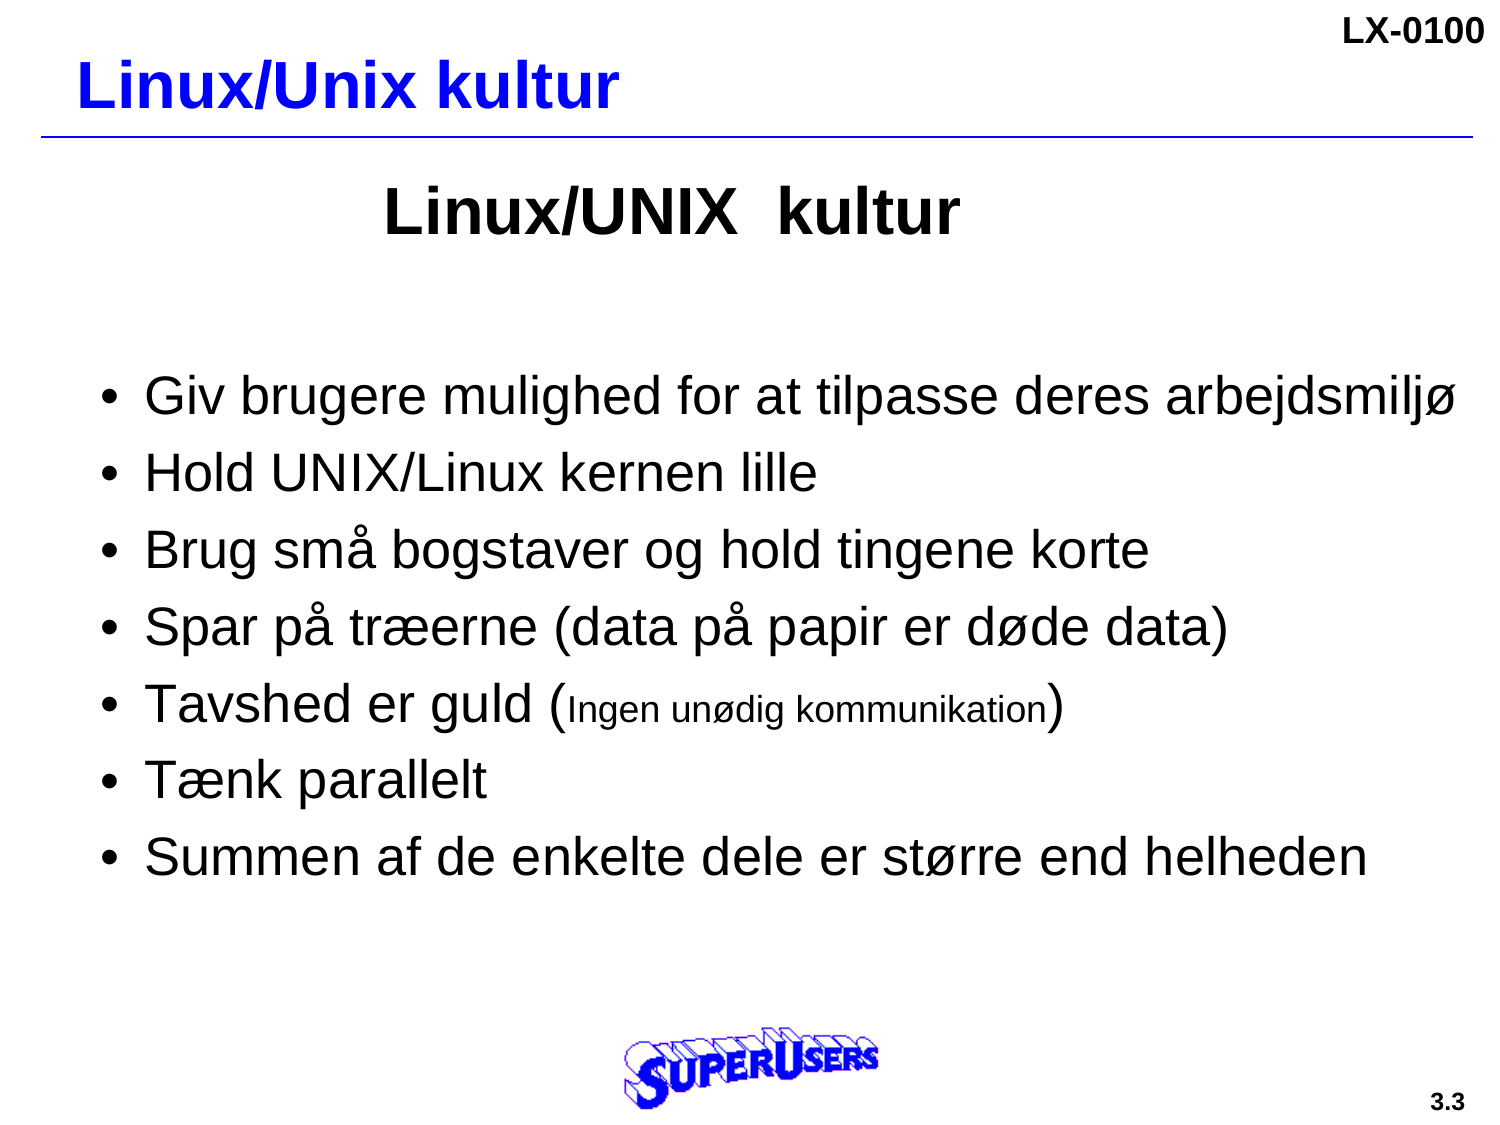

# Linux/Unix kultur
Giv brugere mulighed for at tilpasse deres arbejdsmiljø
Hold UNIX/Linux kernen lille
Brug små bogstaver og hold tingene korte
Spar på træerne (data på papir er døde data)
Tavshed er guld (Ingen unødig kommunikation)
Tænk parallelt
Summen af de enkelte dele er større end helheden
Linux/UNIX kultur